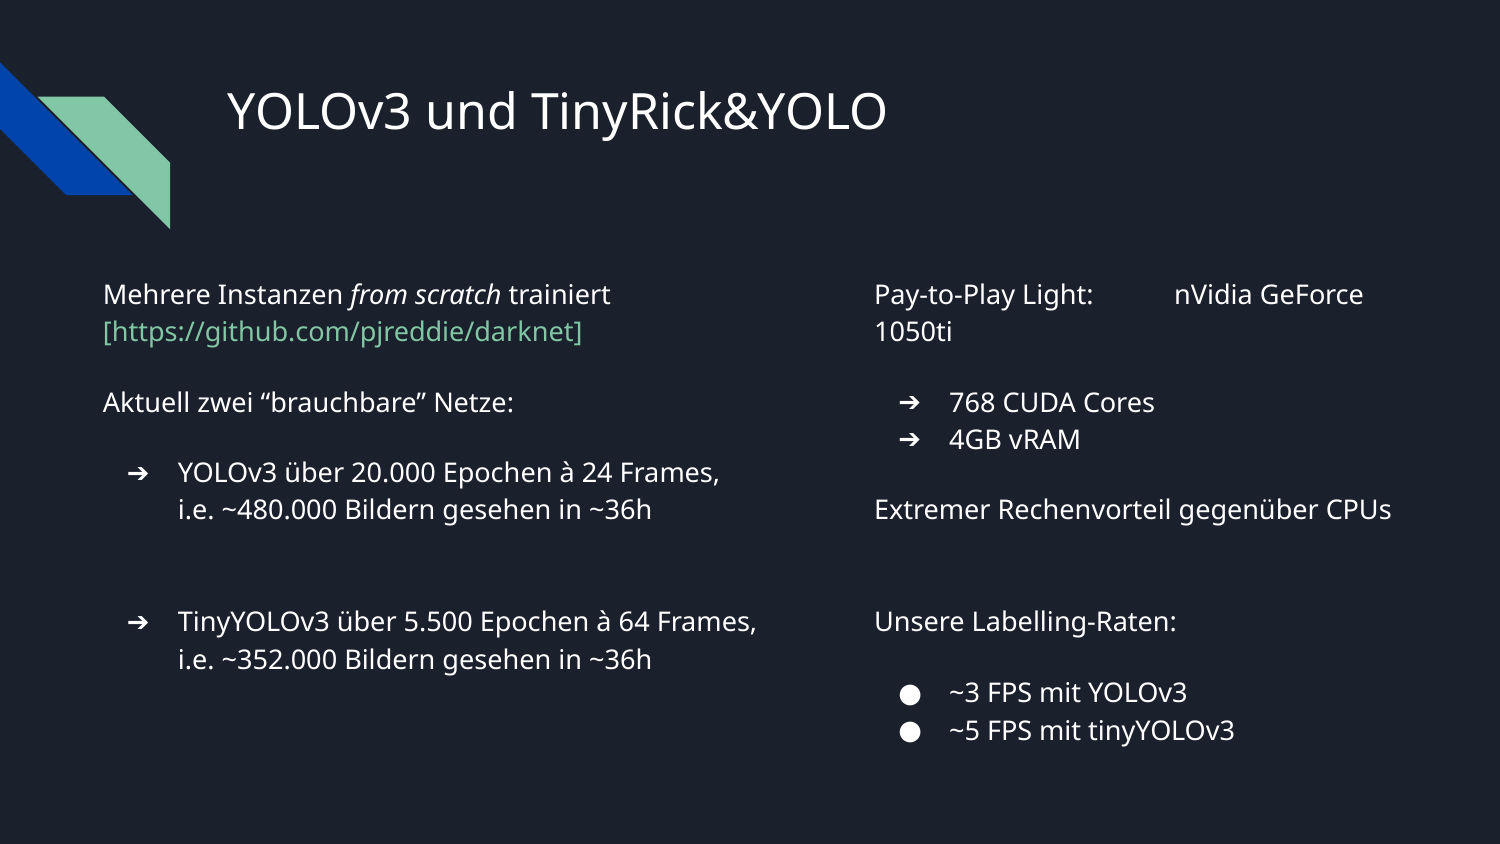

YOLOv3 und TinyRick&YOLO
# Mehrere Instanzen from scratch trainiert [https://github.com/pjreddie/darknet]
Aktuell zwei “brauchbare” Netze:
YOLOv3 über 20.000 Epochen à 24 Frames,
i.e. ~480.000 Bildern gesehen in ~36h
TinyYOLOv3 über 5.500 Epochen à 64 Frames,
i.e. ~352.000 Bildern gesehen in ~36h
Pay-to-Play Light: 	nVidia GeForce 1050ti
768 CUDA Cores
4GB vRAM
Extremer Rechenvorteil gegenüber CPUs
Unsere Labelling-Raten:
~3 FPS mit YOLOv3
~5 FPS mit tinyYOLOv3